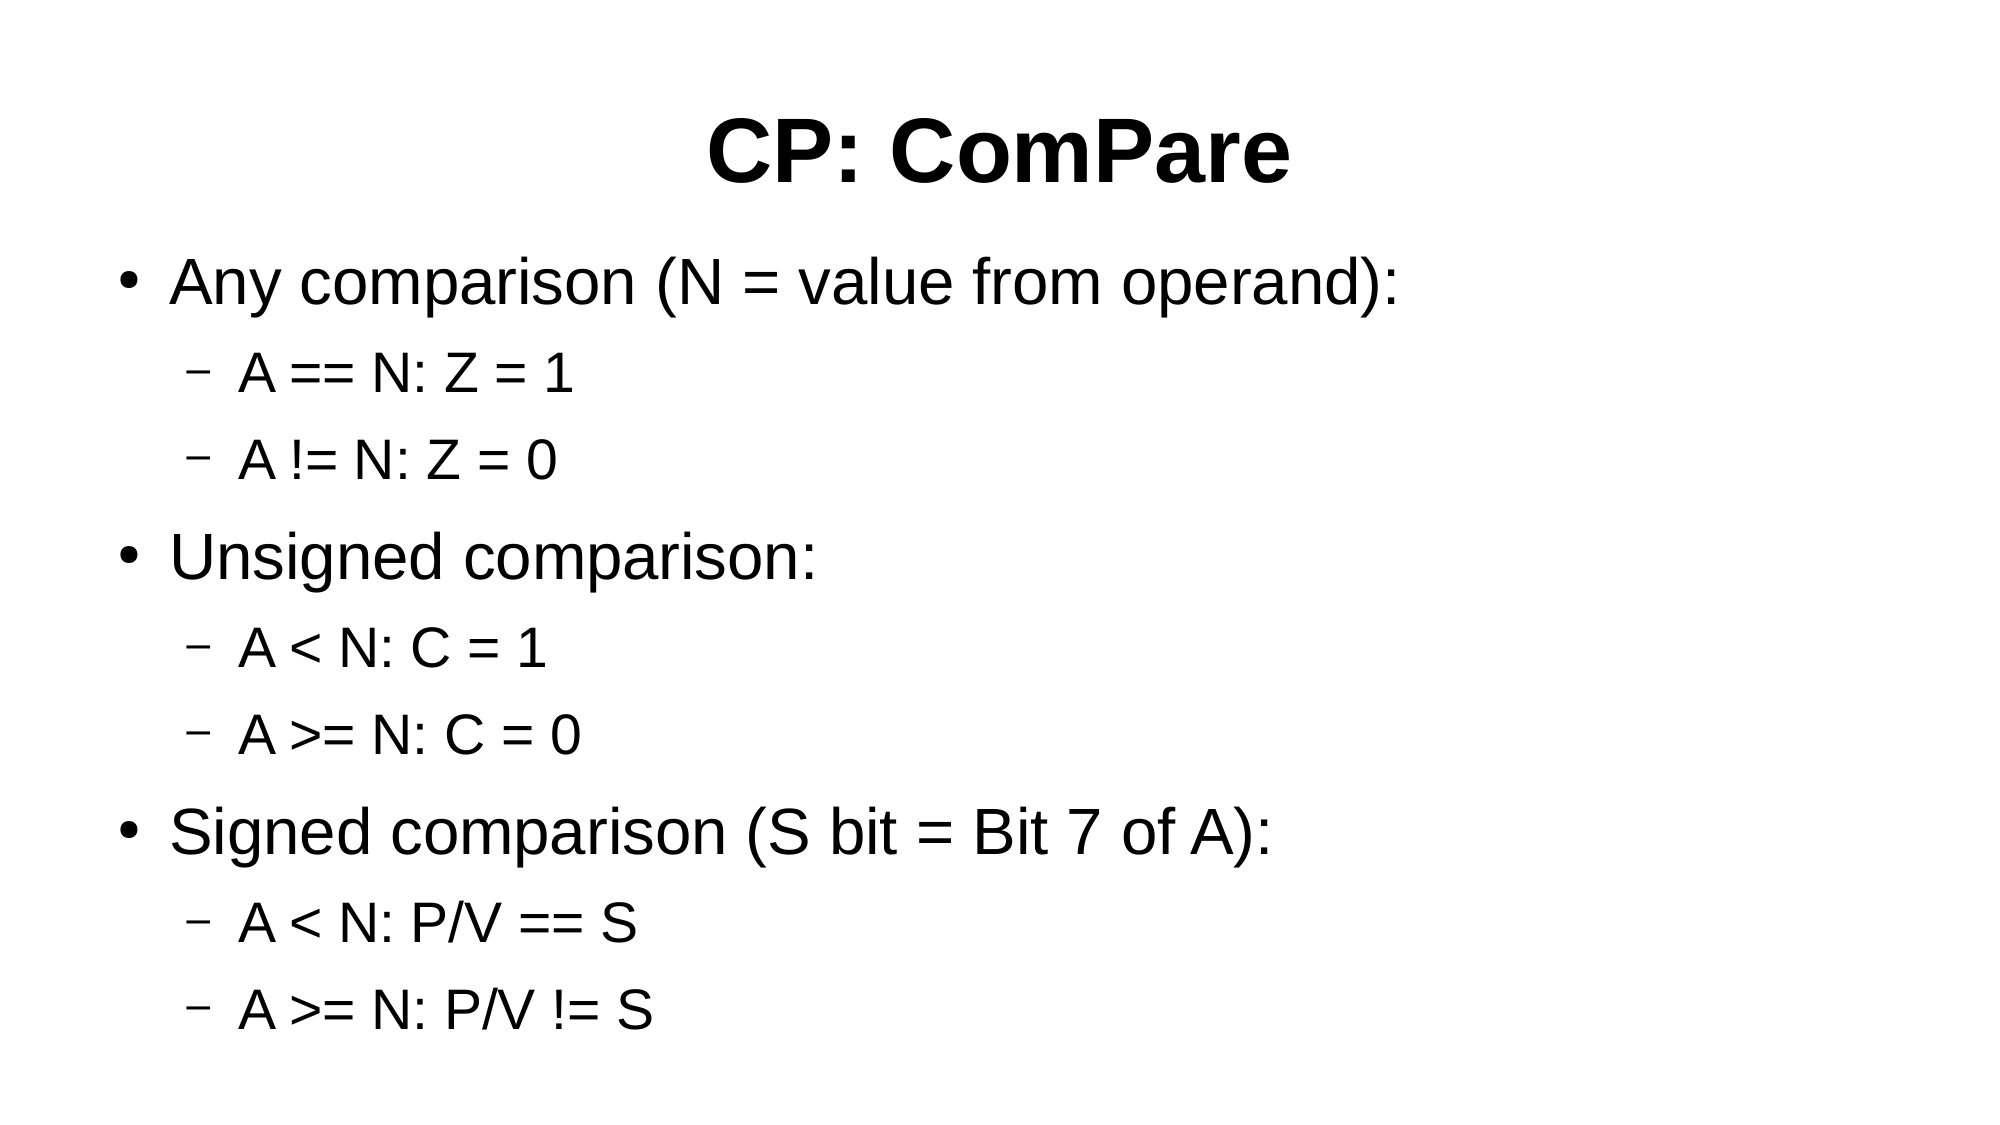

# CP: ComPare
Any comparison (N = value from operand):
A == N: Z = 1
A != N: Z = 0
Unsigned comparison:
A < N: C = 1
A >= N: C = 0
Signed comparison (S bit = Bit 7 of A):
A < N: P/V == S
A >= N: P/V != S